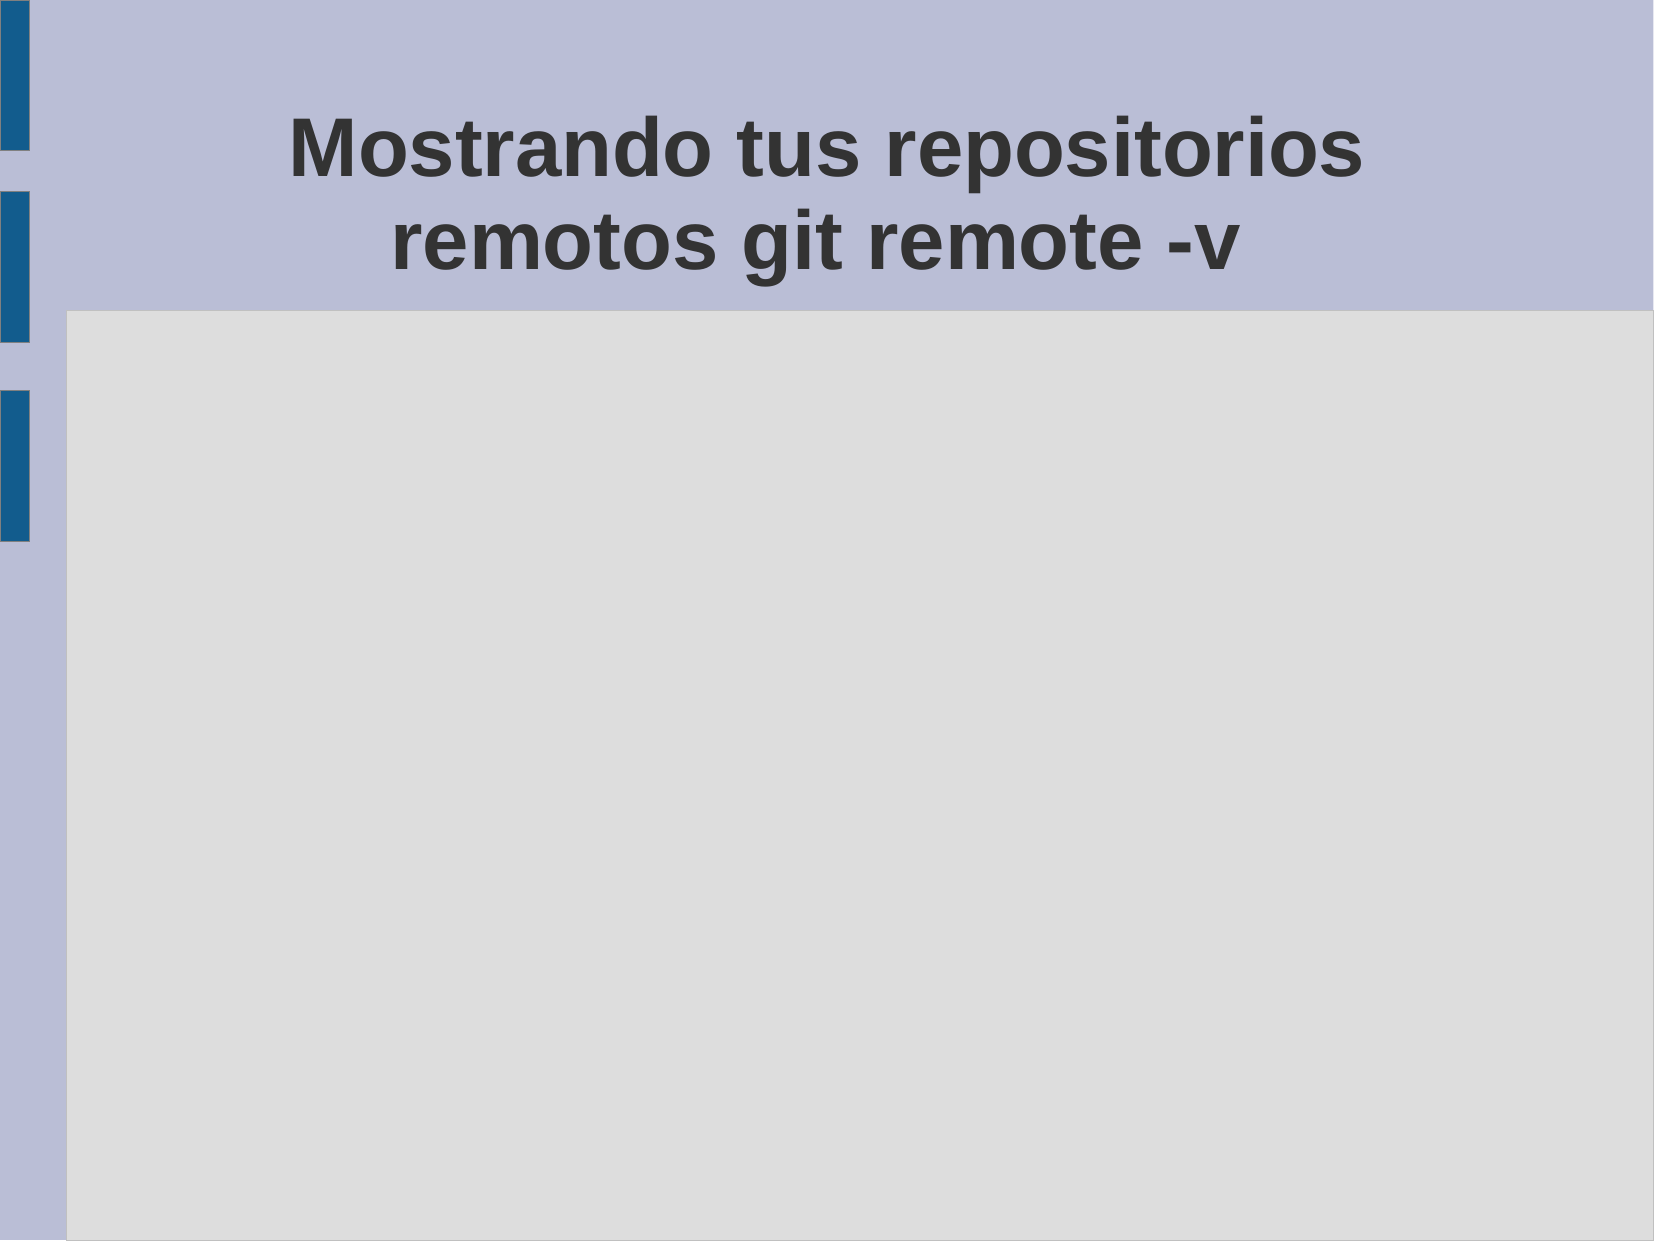

# Mostrando tus repositorios remotos git remote -v